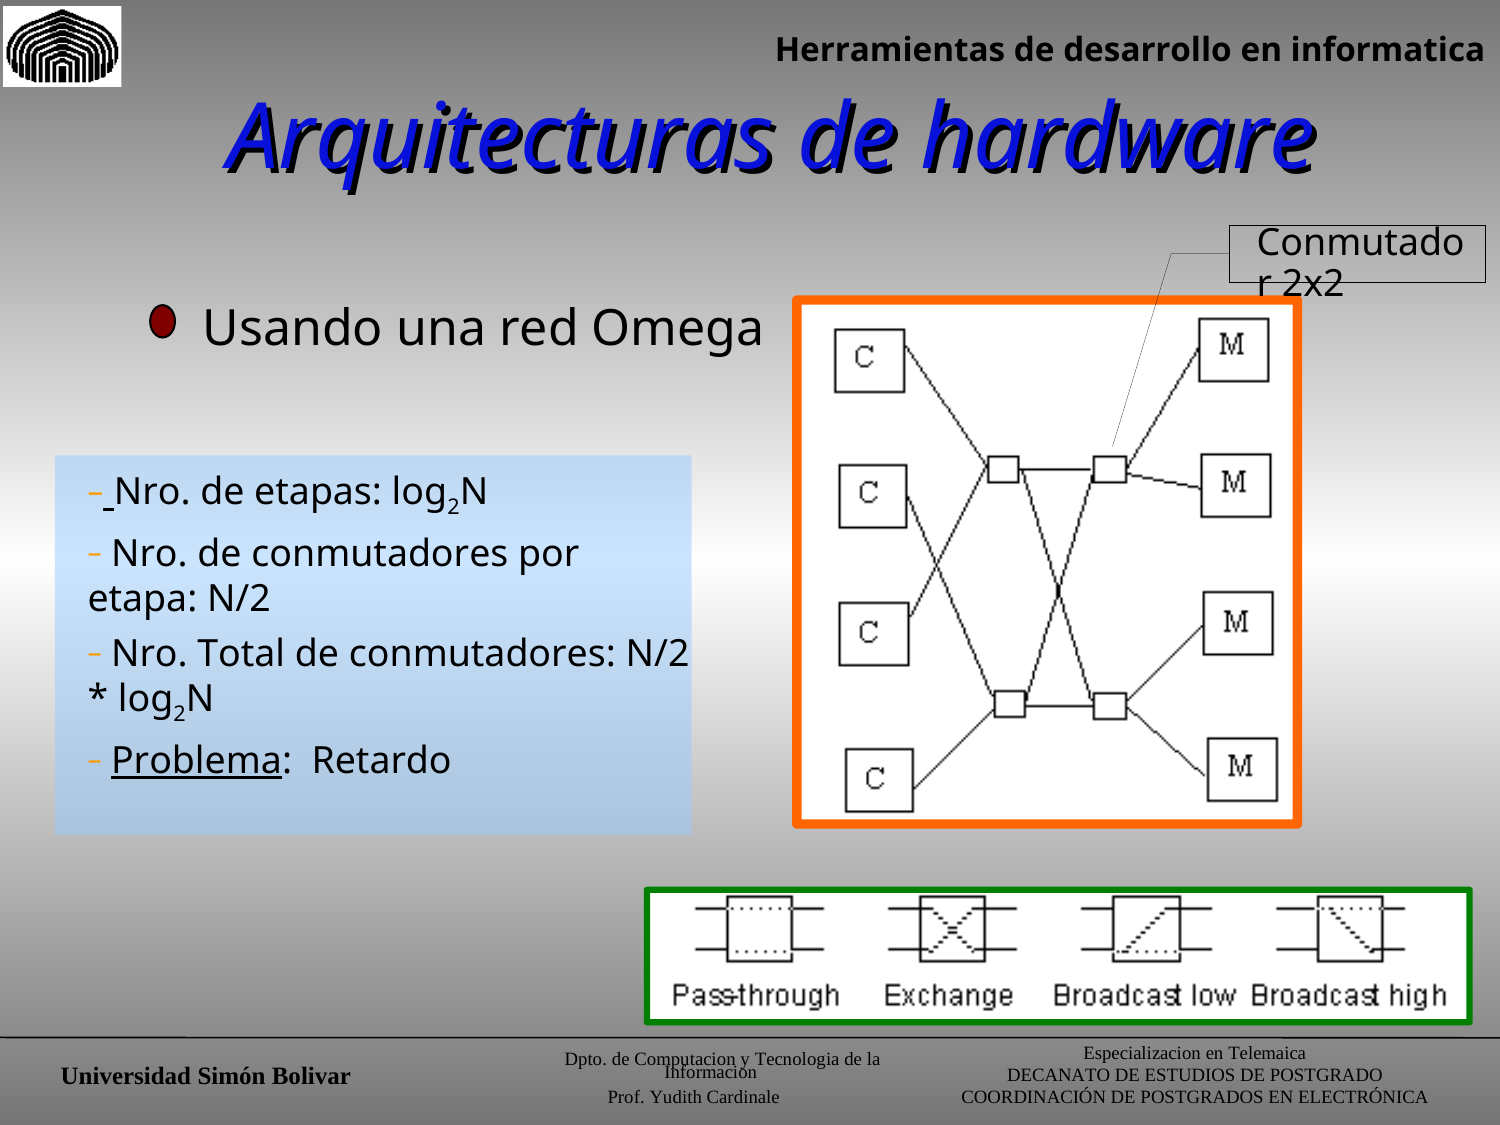

Arquitecturas de hardware
Conmutador 2x2
 Usando una red Omega
 Nro. de etapas: log2N
 Nro. de conmutadores por etapa: N/2
 Nro. Total de conmutadores: N/2 * log2N
 Problema: Retardo